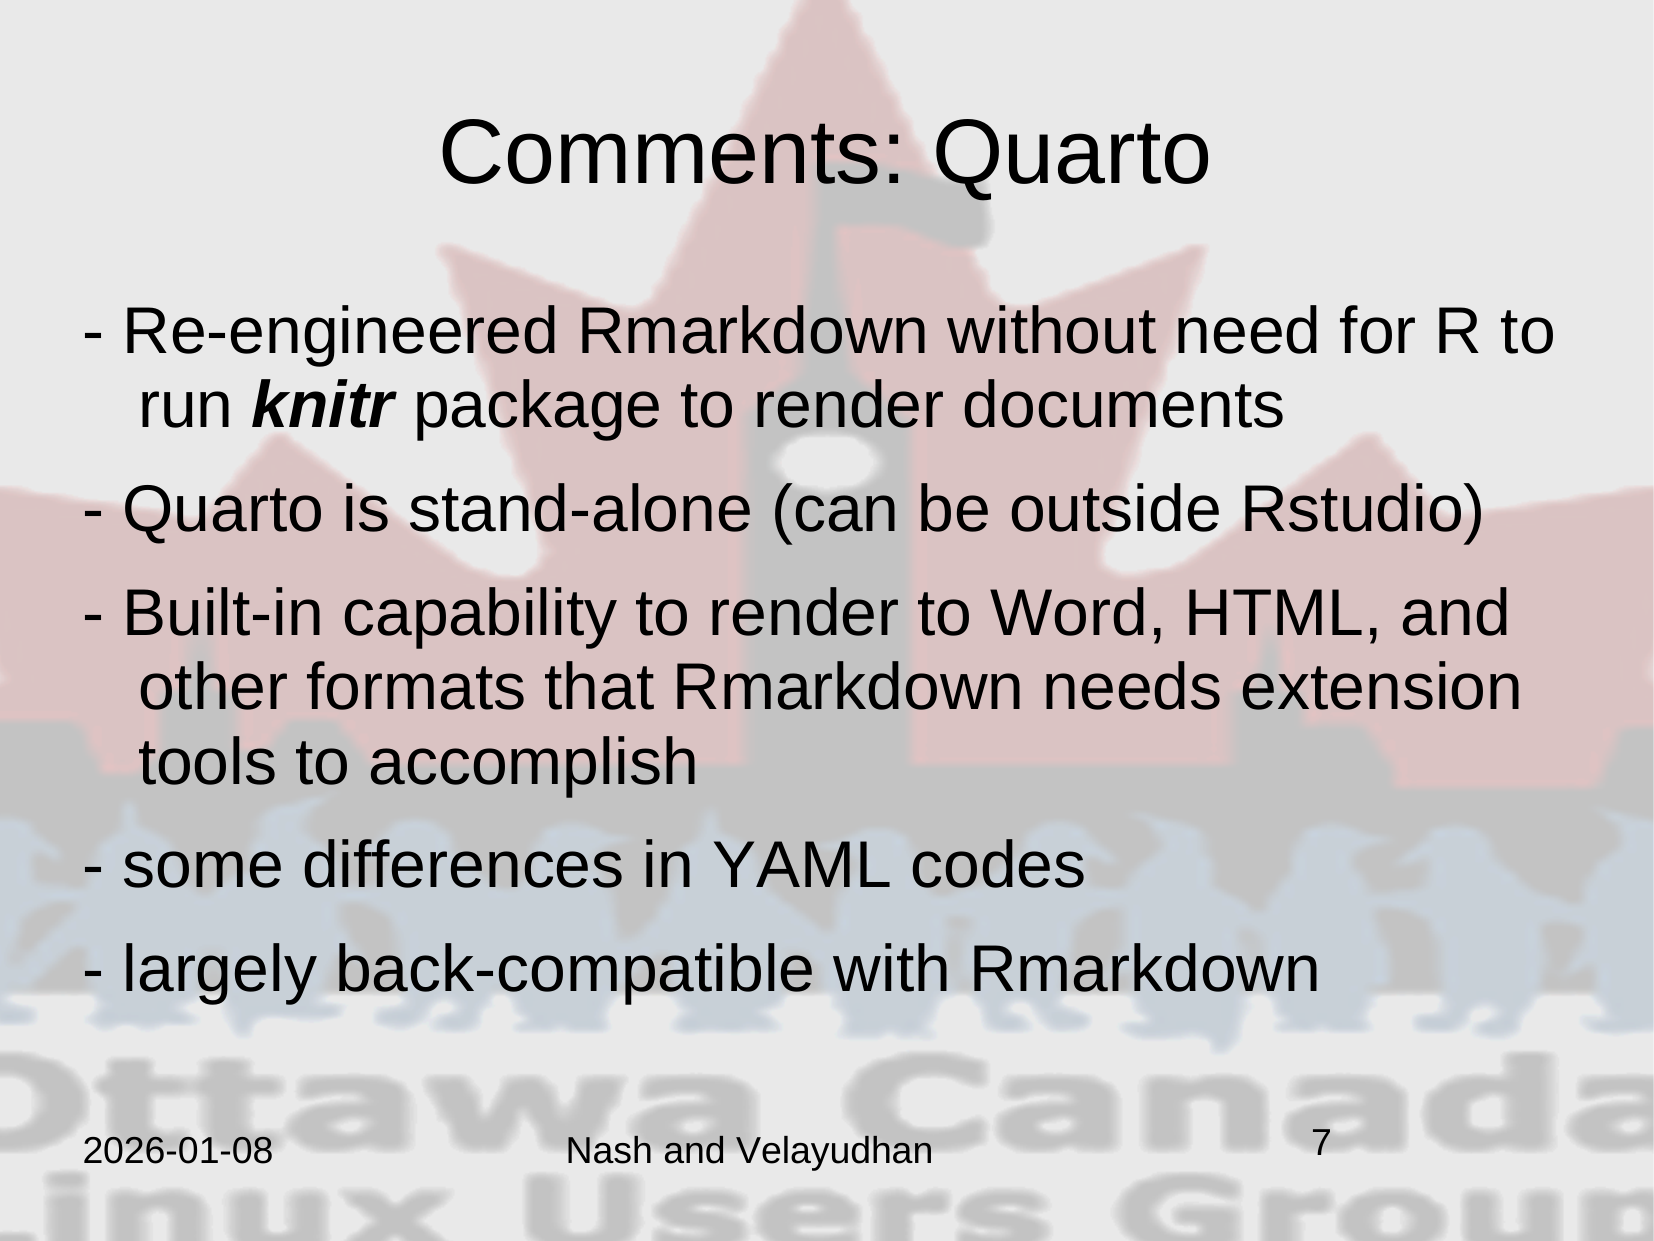

# Comments: Quarto
- Re-engineered Rmarkdown without need for R to run knitr package to render documents
- Quarto is stand-alone (can be outside Rstudio)
- Built-in capability to render to Word, HTML, and other formats that Rmarkdown needs extension tools to accomplish
- some differences in YAML codes
- largely back-compatible with Rmarkdown
7